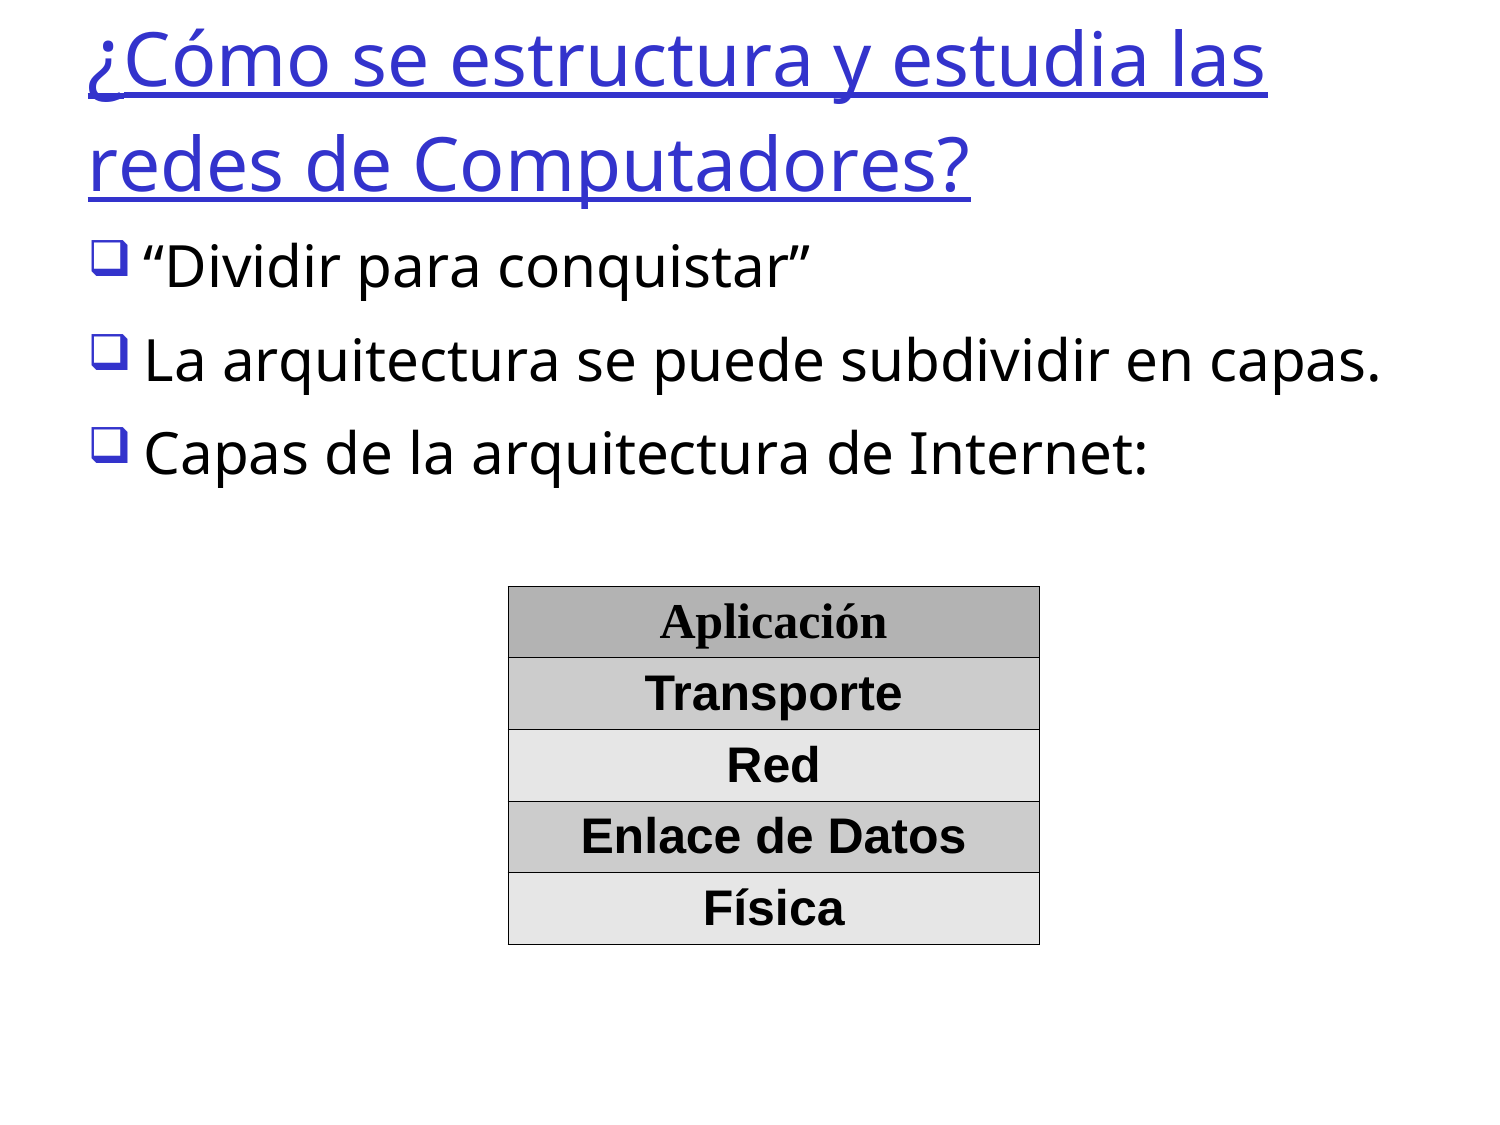

# ¿Cómo se estructura y estudia las redes de Computadores?
“Dividir para conquistar”
La arquitectura se puede subdividir en capas.
Capas de la arquitectura de Internet:
| Aplicación |
| --- |
| Transporte |
| Red |
| Enlace de Datos |
| Física |